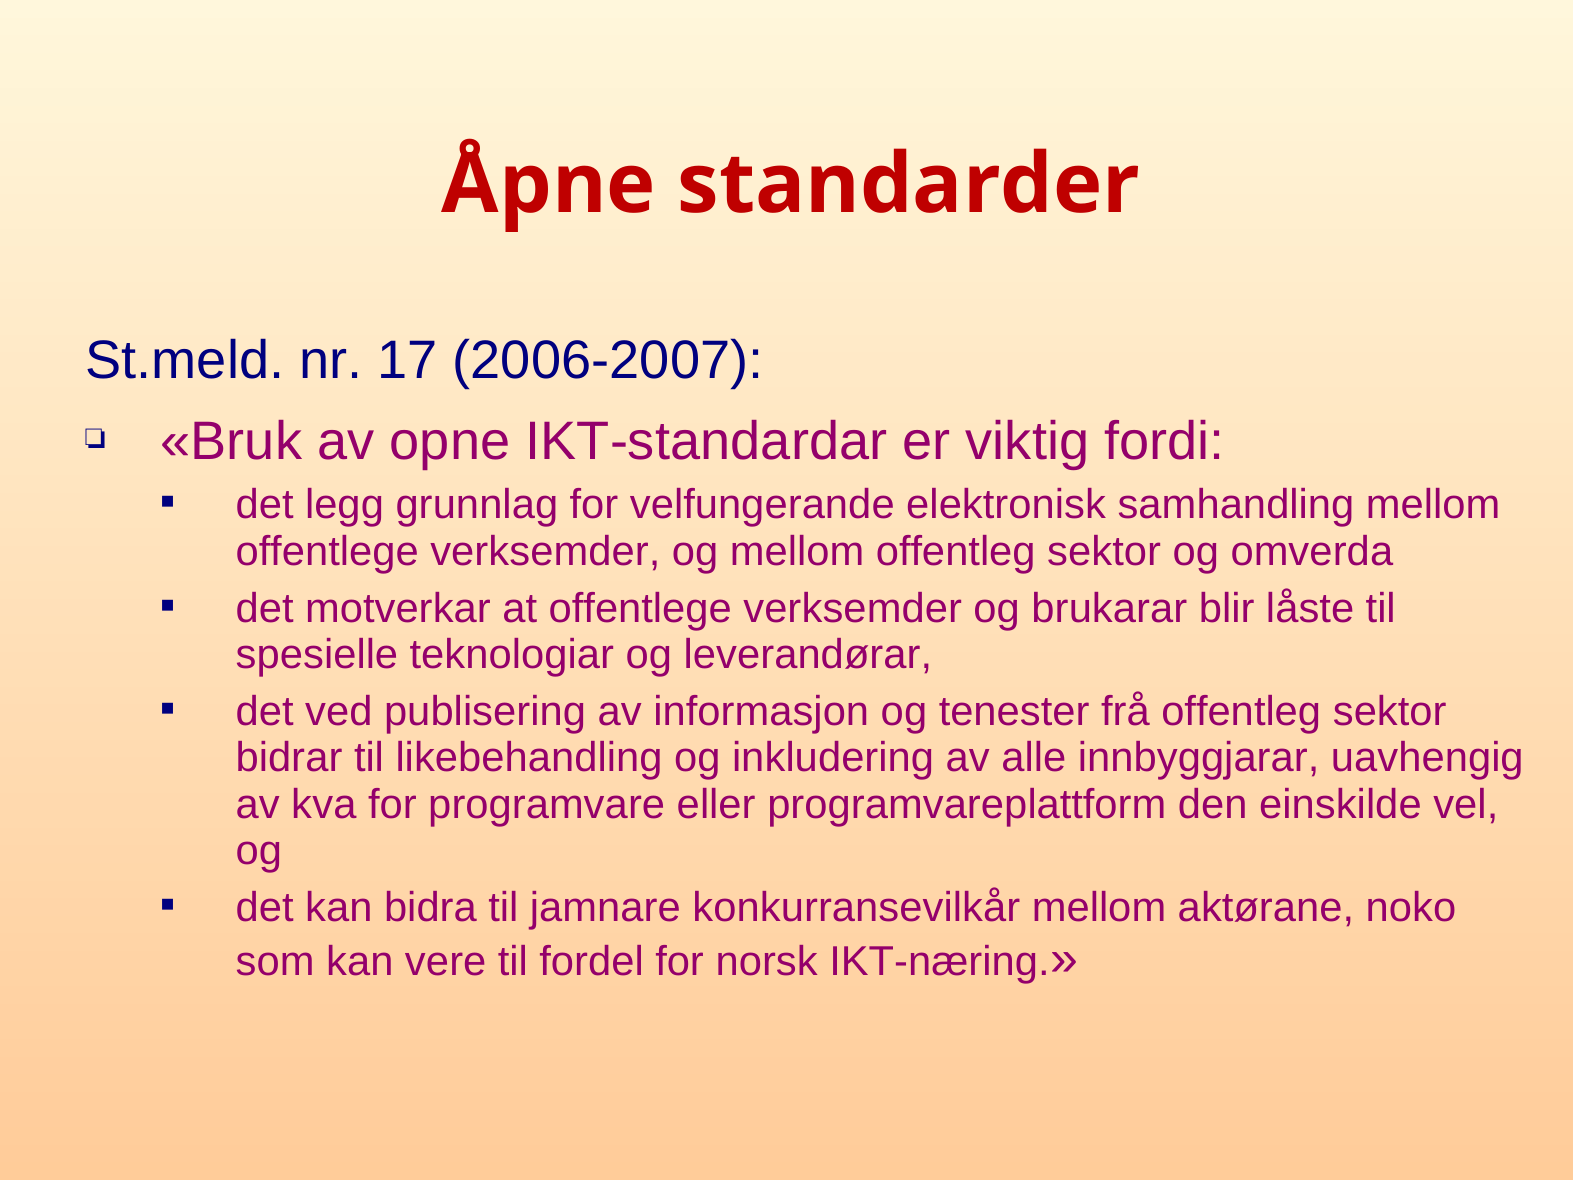

# Åpne standarder
St.meld. nr. 17 (2006-2007):
«Bruk av opne IKT-standardar er viktig fordi:
det legg grunnlag for velfungerande elektronisk samhandling mellom offentlege verksemder, og mellom offentleg sektor og omverda
det motverkar at offentlege verksemder og brukarar blir låste til spesielle teknologiar og leverandørar,
det ved publisering av informasjon og tenester frå offentleg sektor bidrar til likebehandling og inkludering av alle innbyggjarar, uavhengig av kva for programvare eller programvareplattform den einskilde vel, og
det kan bidra til jamnare konkurransevilkår mellom aktørane, noko som kan vere til fordel for norsk IKT-næring.»